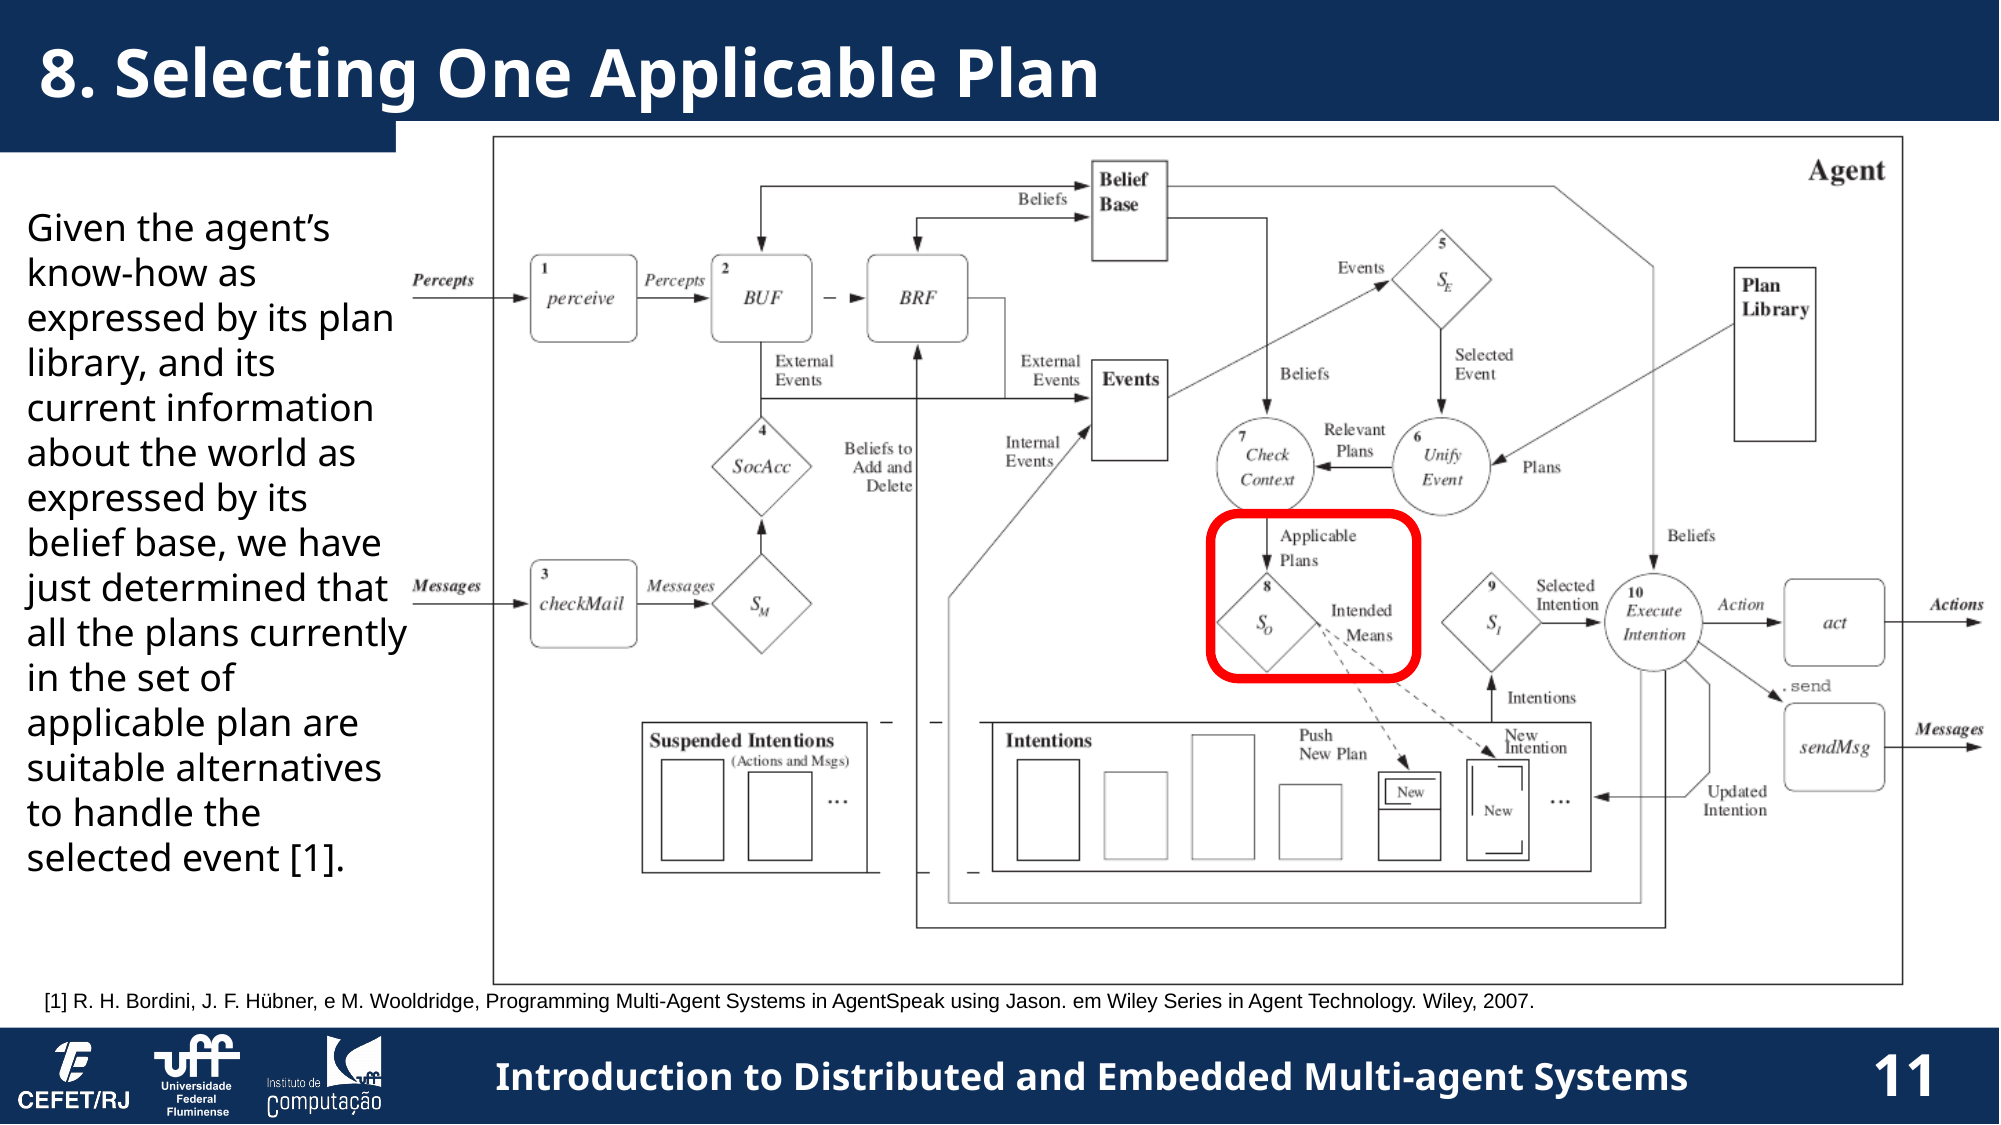

8. Selecting One Applicable Plan
Given the agent’s know-how as expressed by its plan library, and its current information about the world as expressed by its belief base, we have just determined that all the plans currently in the set of applicable plan are suitable alternatives to handle the selected event [1].
[1] R. H. Bordini, J. F. Hübner, e M. Wooldridge, Programming Multi-Agent Systems in AgentSpeak using Jason. em Wiley Series in Agent Technology. Wiley, 2007.